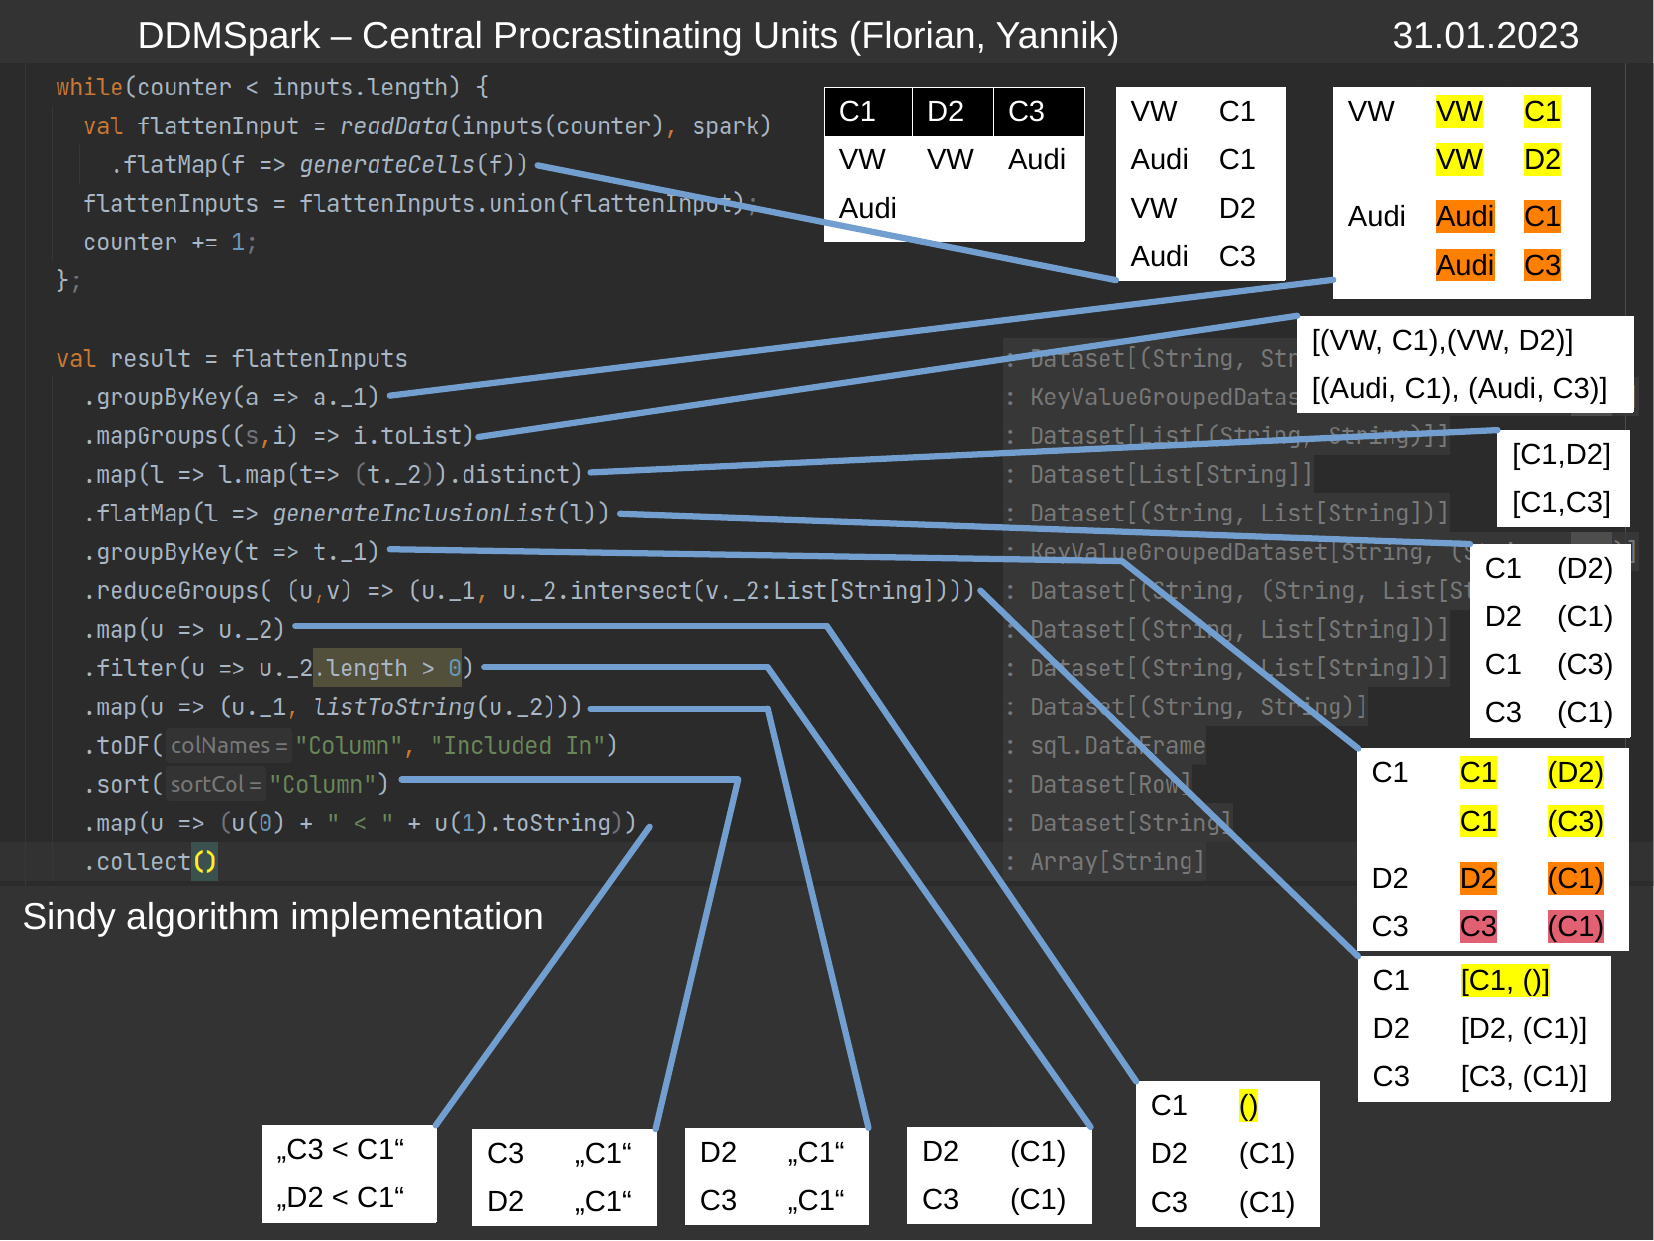

DDMSpark – Central Procrastinating Units (Florian, Yannik) 				31.01.2023
| VW | VW | C1 |
| --- | --- | --- |
| | VW | D2 |
| Audi | Audi | C1 |
| | Audi | C3 |
| C1 | D2 | C3 |
| --- | --- | --- |
| VW | VW | Audi |
| Audi | | |
| VW | C1 |
| --- | --- |
| Audi | C1 |
| VW | D2 |
| Audi | C3 |
| [(VW, C1),(VW, D2)] |
| --- |
| [(Audi, C1), (Audi, C3)] |
| [C1,D2] |
| --- |
| [C1,C3] |
| C1 | (D2) |
| --- | --- |
| D2 | (C1) |
| C1 | (C3) |
| C3 | (C1) |
| C1 | C1 | (D2) |
| --- | --- | --- |
| | C1 | (C3) |
| D2 | D2 | (C1) |
| C3 | C3 | (C1) |
Sindy algorithm implementation
| C1 | [C1, ()] |
| --- | --- |
| D2 | [D2, (C1)] |
| C3 | [C3, (C1)] |
| C1 | () |
| --- | --- |
| D2 | (C1) |
| C3 | (C1) |
| „C3 < C1“ |
| --- |
| „D2 < C1“ |
| D2 | (C1) |
| --- | --- |
| C3 | (C1) |
| D2 | „C1“ |
| --- | --- |
| C3 | „C1“ |
| C3 | „C1“ |
| --- | --- |
| D2 | „C1“ |